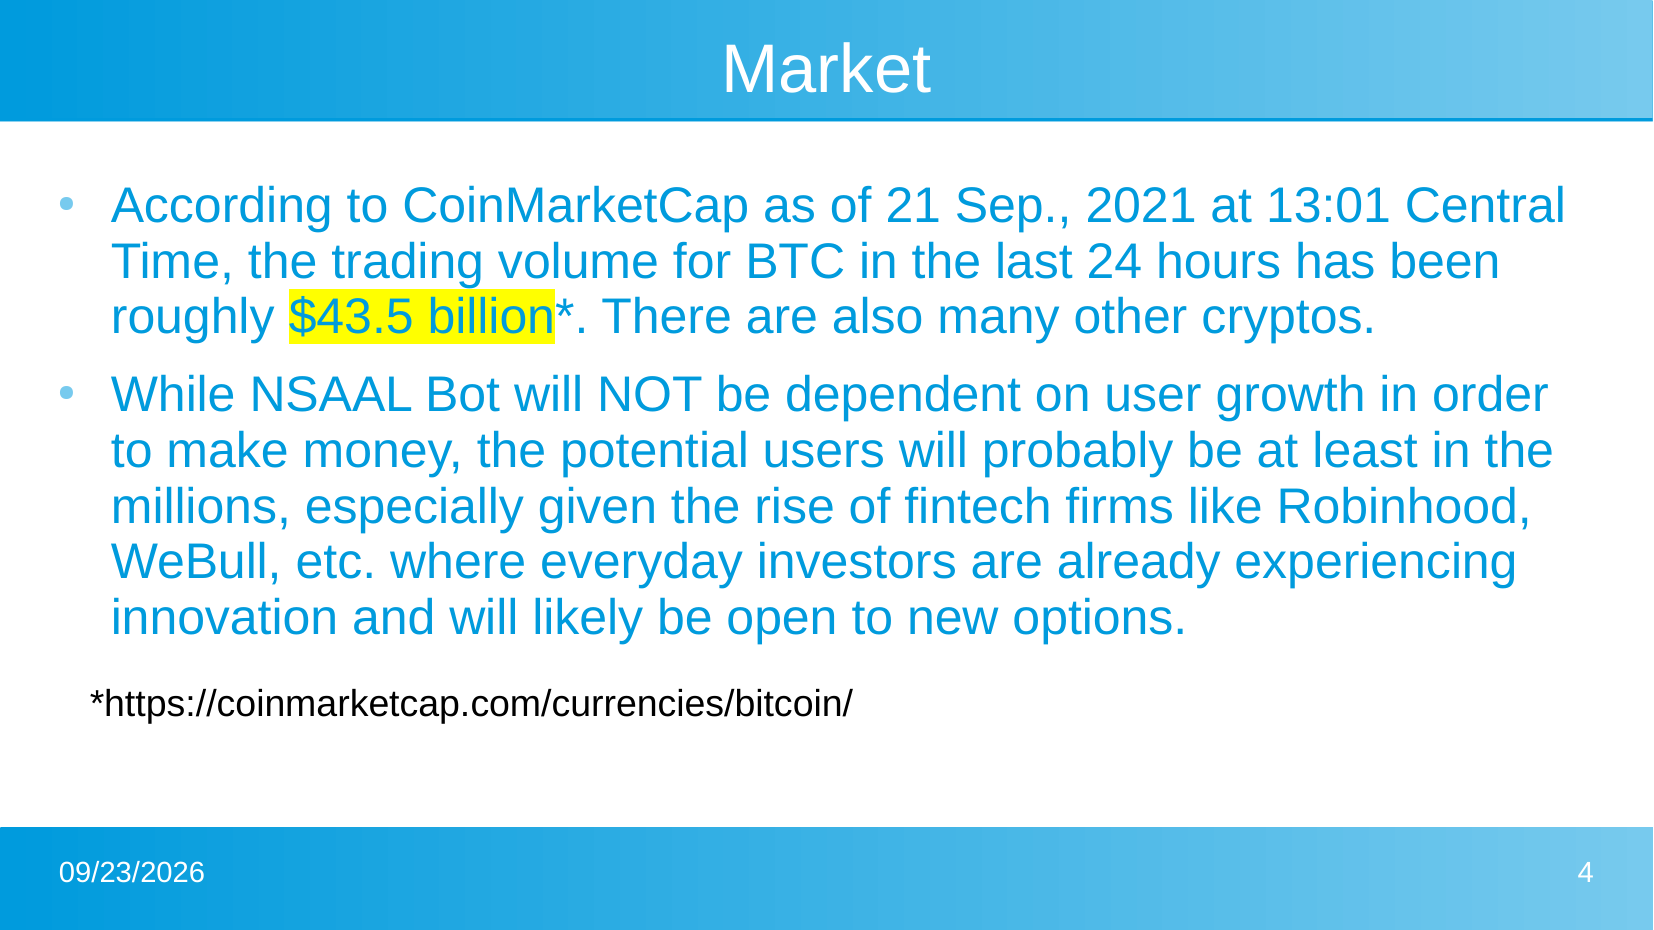

# Market
According to CoinMarketCap as of 21 Sep., 2021 at 13:01 Central Time, the trading volume for BTC in the last 24 hours has been roughly $43.5 billion*. There are also many other cryptos.
While NSAAL Bot will NOT be dependent on user growth in order to make money, the potential users will probably be at least in the millions, especially given the rise of fintech firms like Robinhood, WeBull, etc. where everyday investors are already experiencing innovation and will likely be open to new options.
*https://coinmarketcap.com/currencies/bitcoin/
4